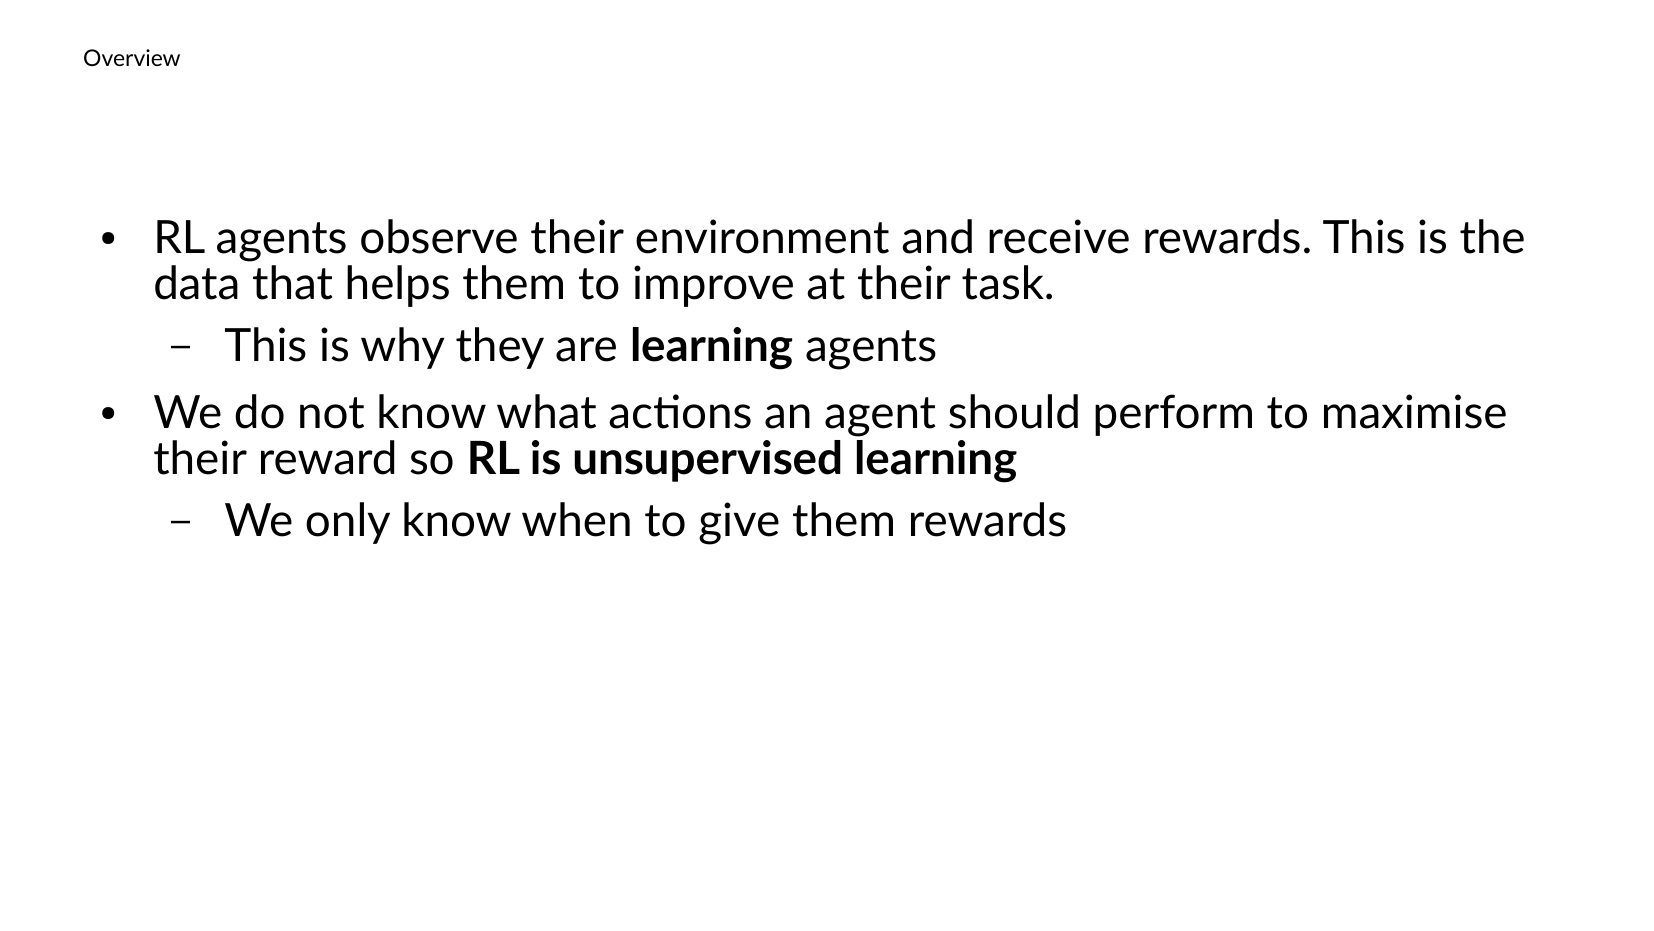

# Overview
RL agents observe their environment and receive rewards. This is the data that helps them to improve at their task.
This is why they are learning agents
We do not know what actions an agent should perform to maximise their reward so RL is unsupervised learning
We only know when to give them rewards